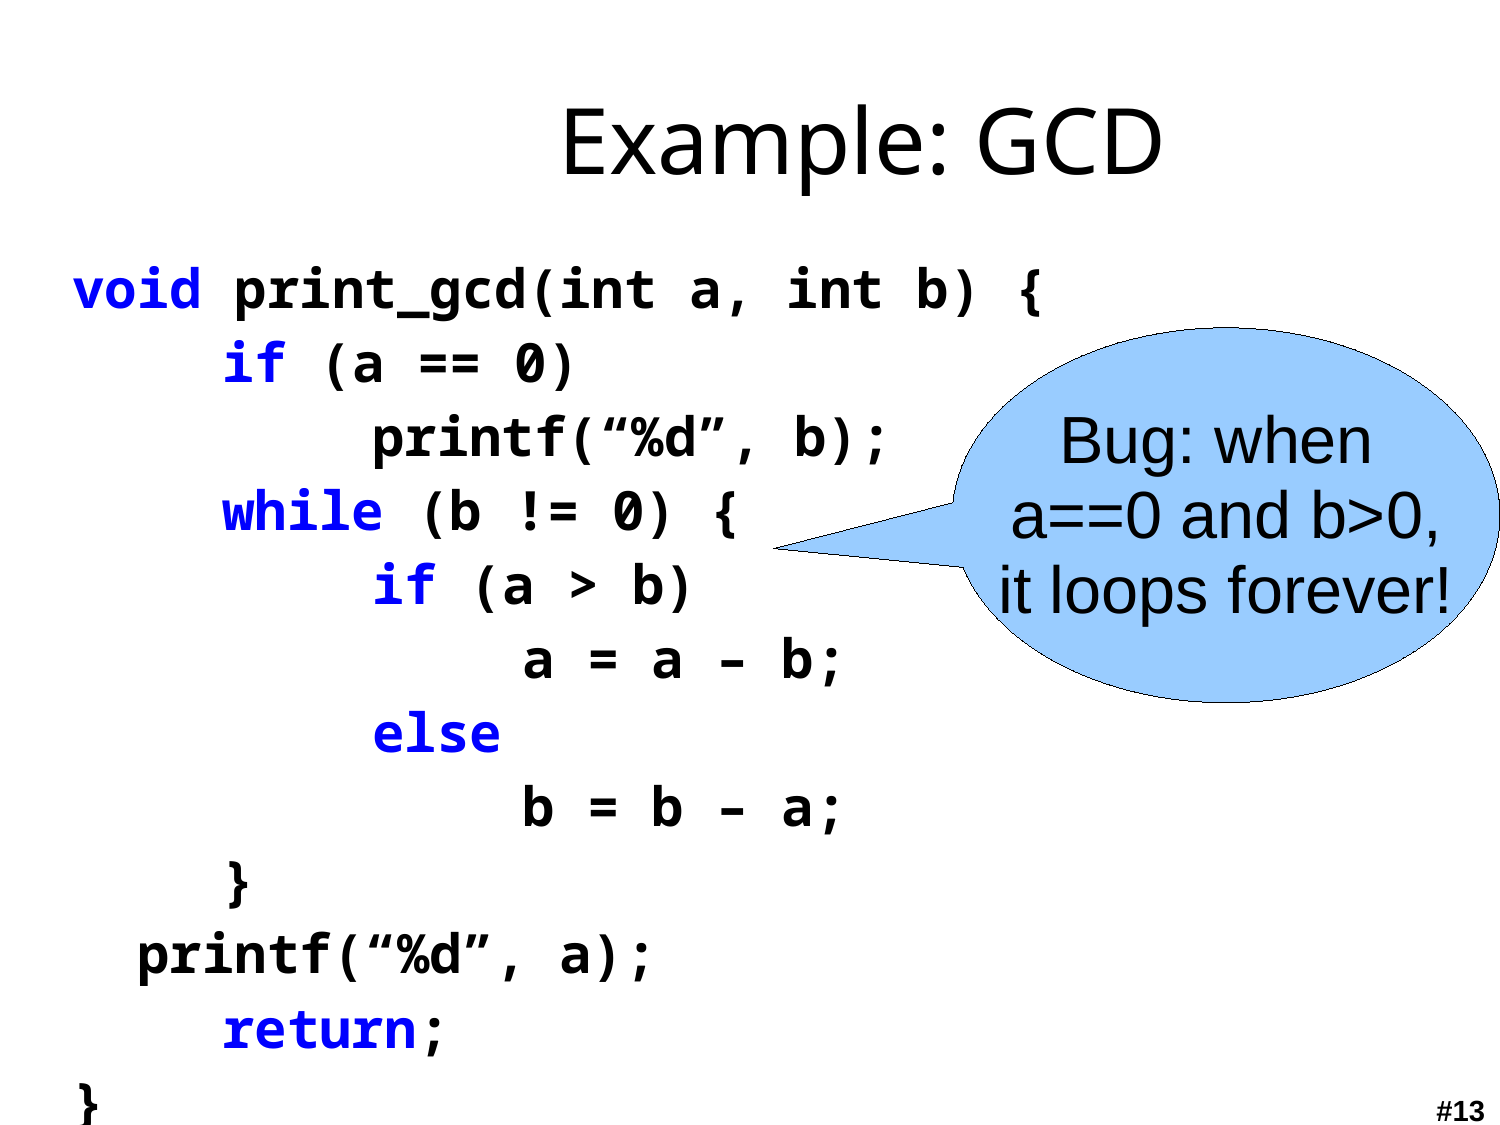

# Example: GCD
void print_gcd(int a, int b) {
	if (a == 0)
		printf(“%d”, b);
	while (b != 0) {
		if (a > b)
			a = a – b;
		else
			b = b – a;
	}
 printf(“%d”, a);
	return;
}
Bug: when
a==0 and b>0,
it loops forever!
13